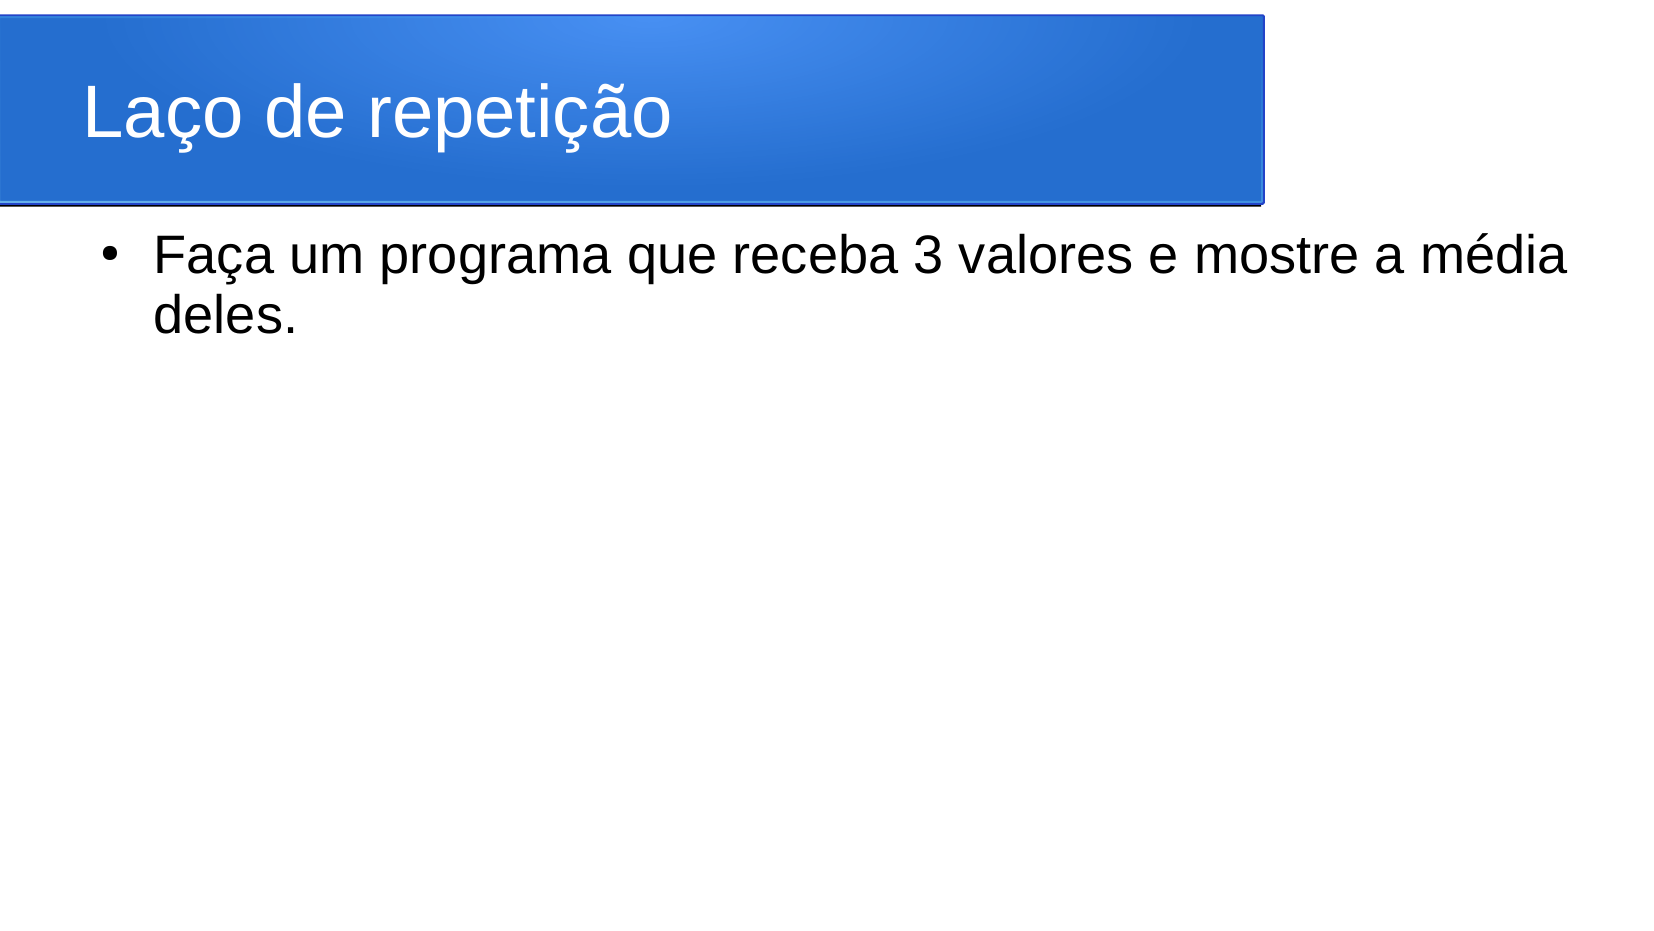

# Laço de repetição
Faça um programa que receba 3 valores e mostre a média deles.